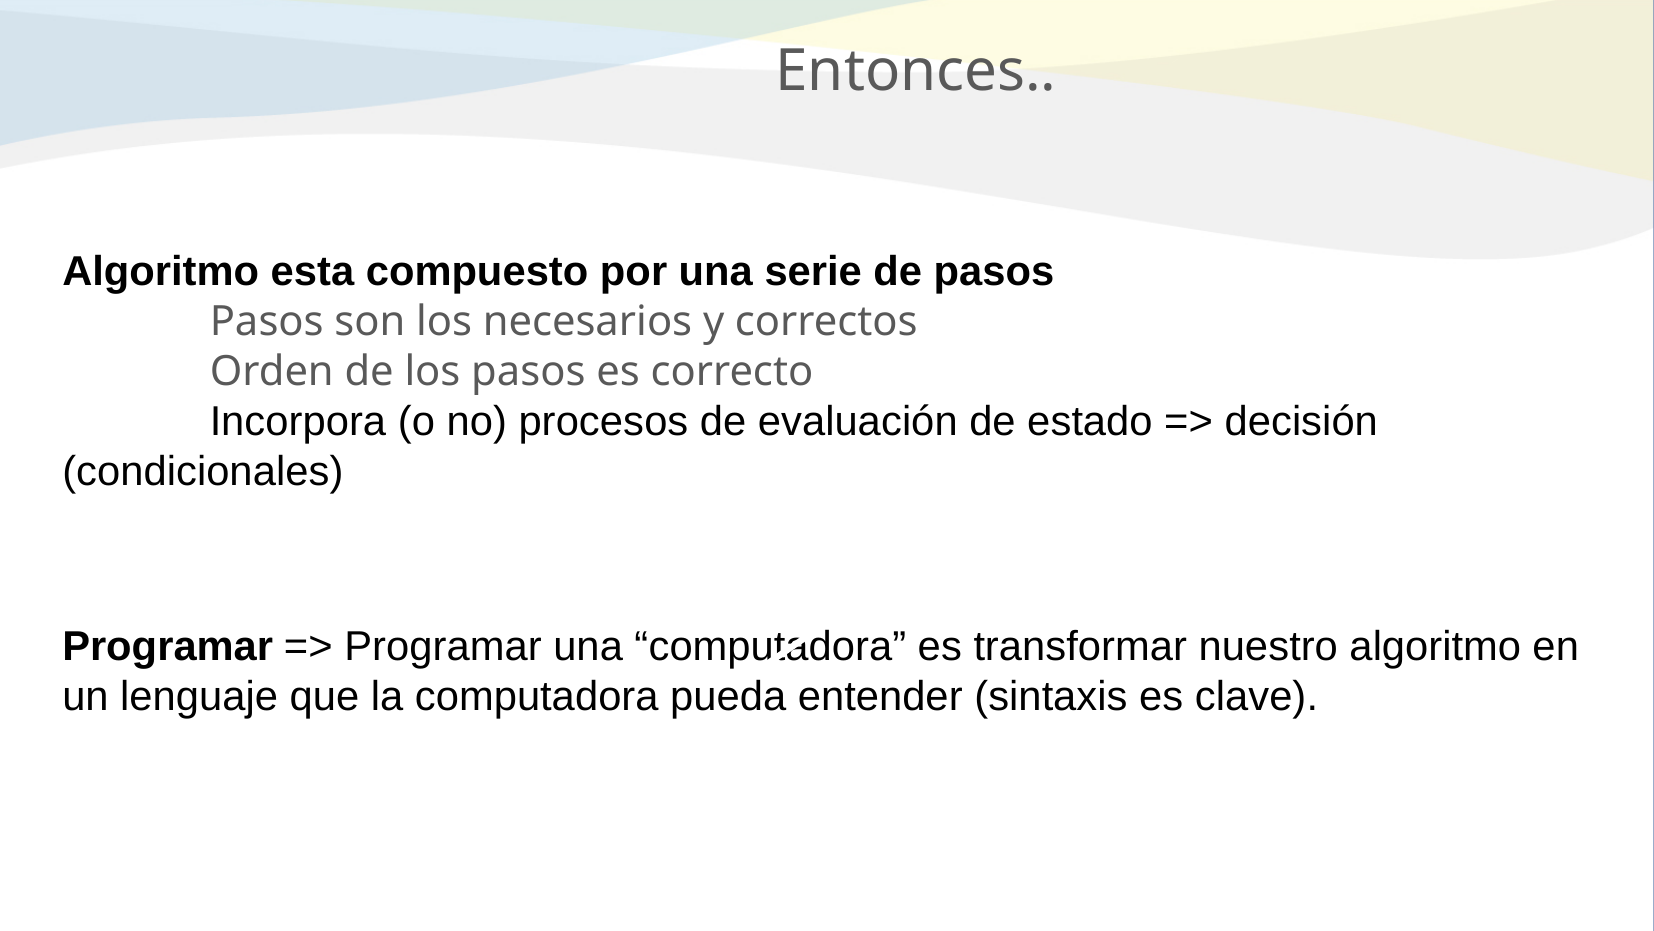

Entonces..
Algoritmo esta compuesto por una serie de pasos
		Pasos son los necesarios y correctos
		Orden de los pasos es correcto
		Incorpora (o no) procesos de evaluación de estado => decisión (condicionales)
Programar => Programar una “computadora” es transformar nuestro algoritmo en un lenguaje que la computadora pueda entender (sintaxis es clave).